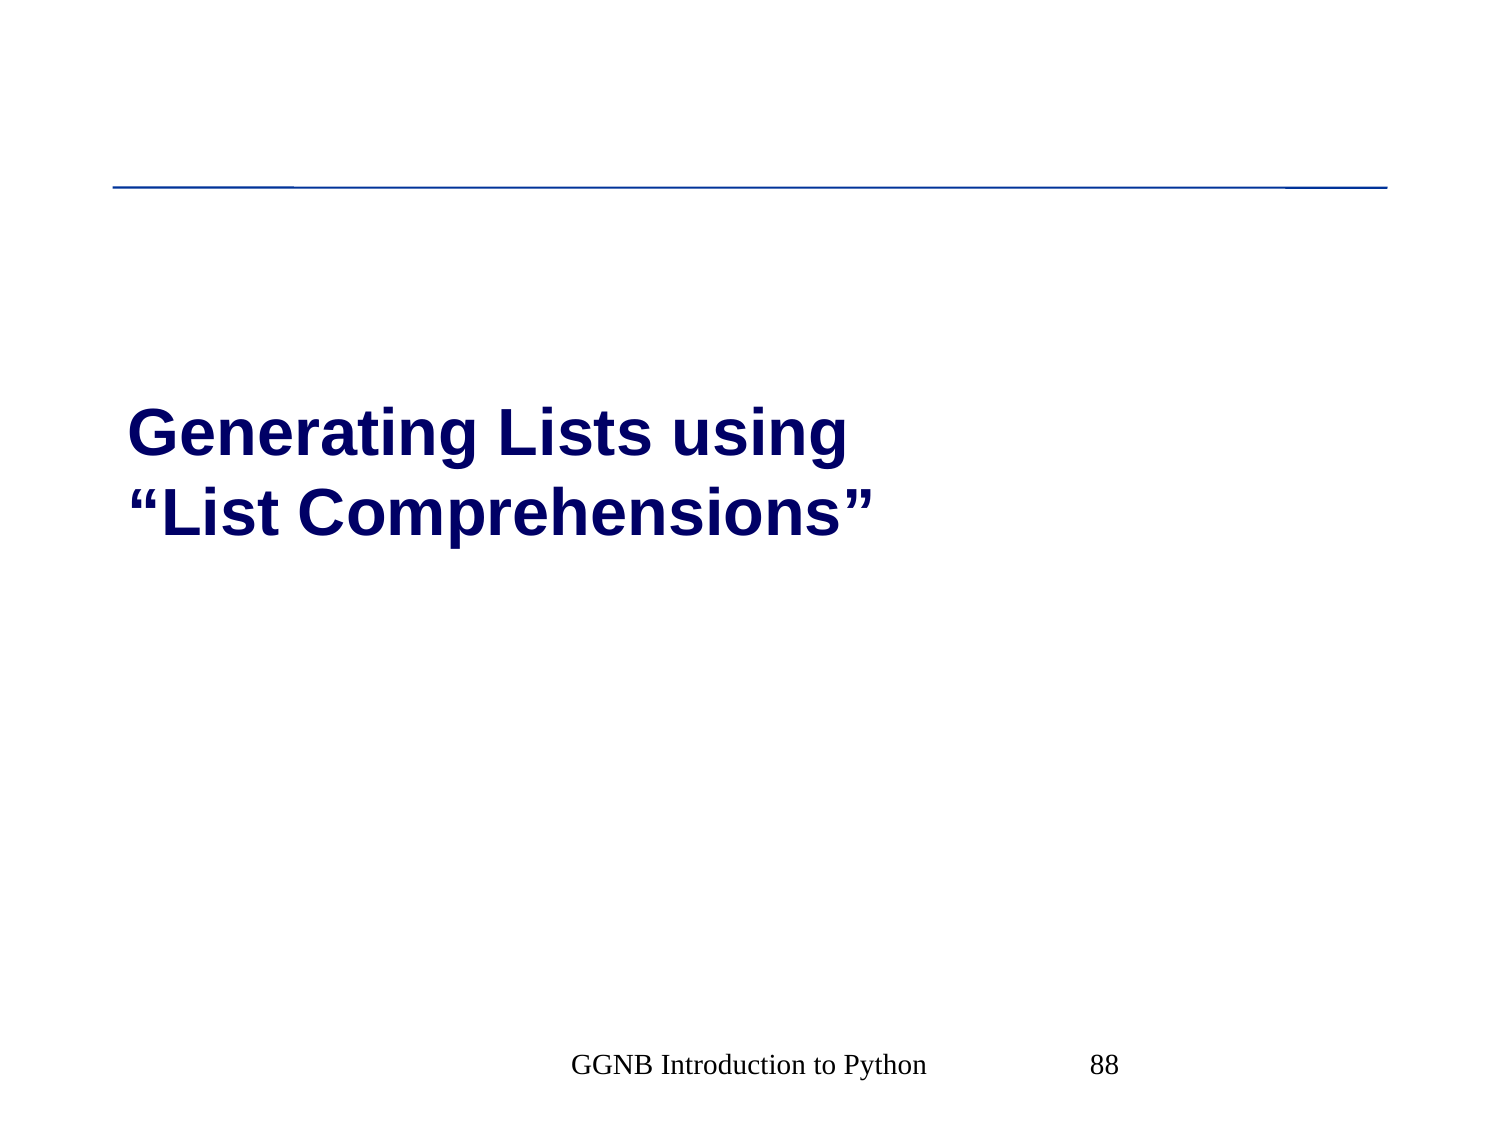

# Generating Lists using “List Comprehensions”
GGNB Introduction to Python
88